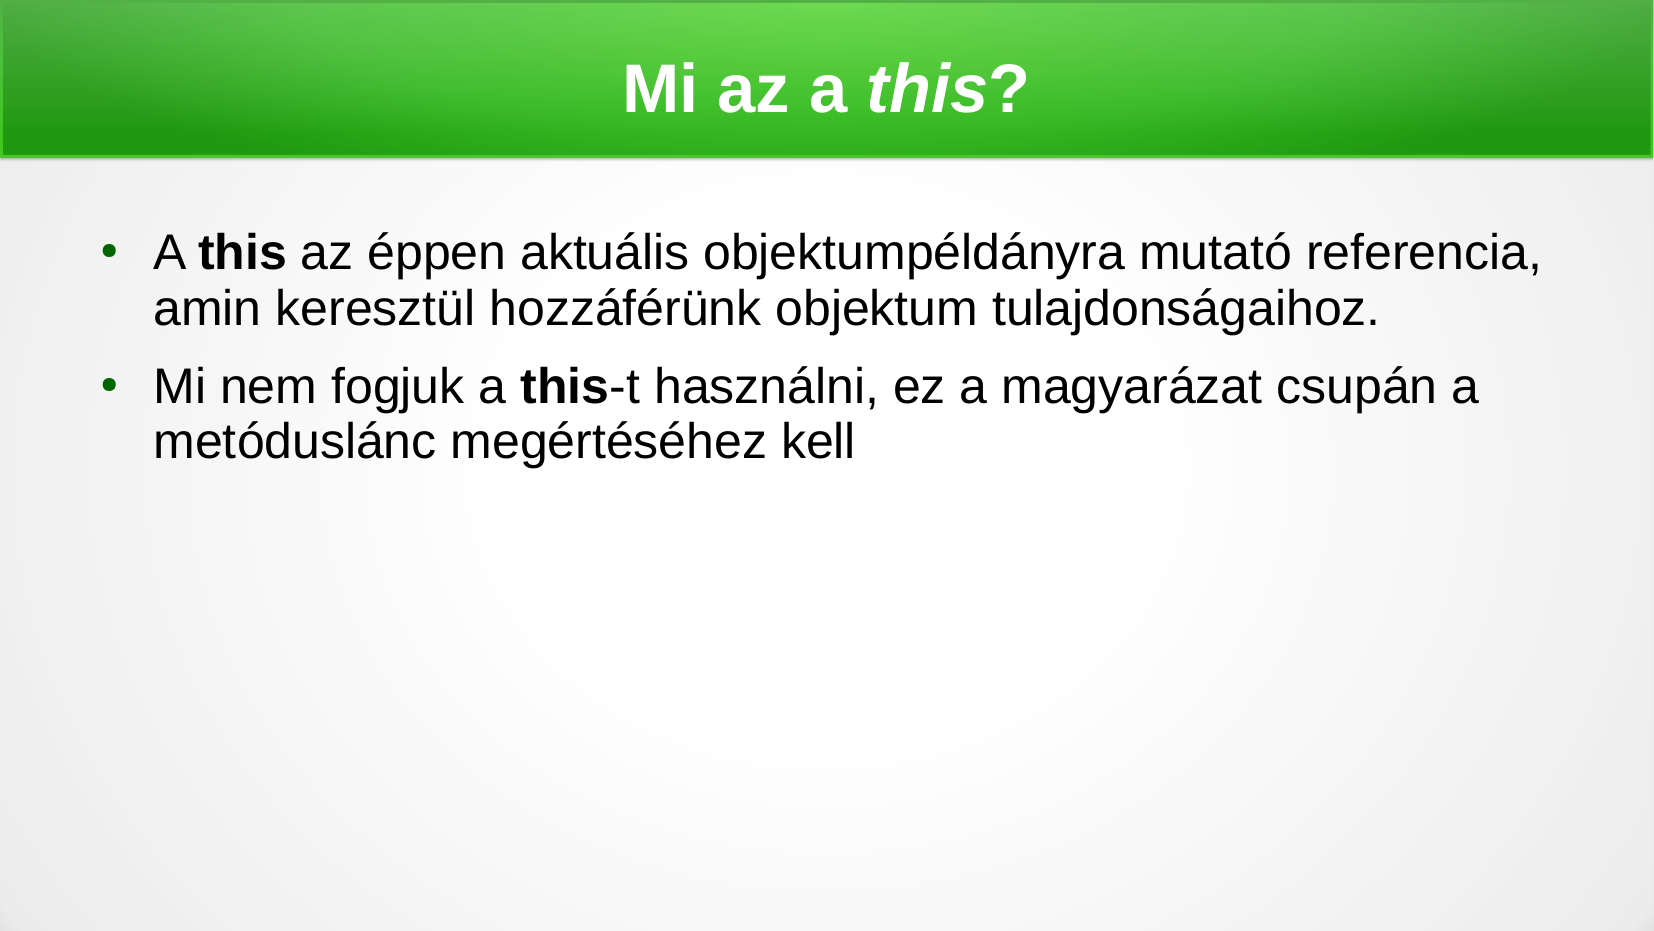

# Mi az a this?
A this az éppen aktuális objektumpéldányra mutató referencia, amin keresztül hozzáférünk objektum tulajdonságaihoz.
Mi nem fogjuk a this-t használni, ez a magyarázat csupán a metóduslánc megértéséhez kell